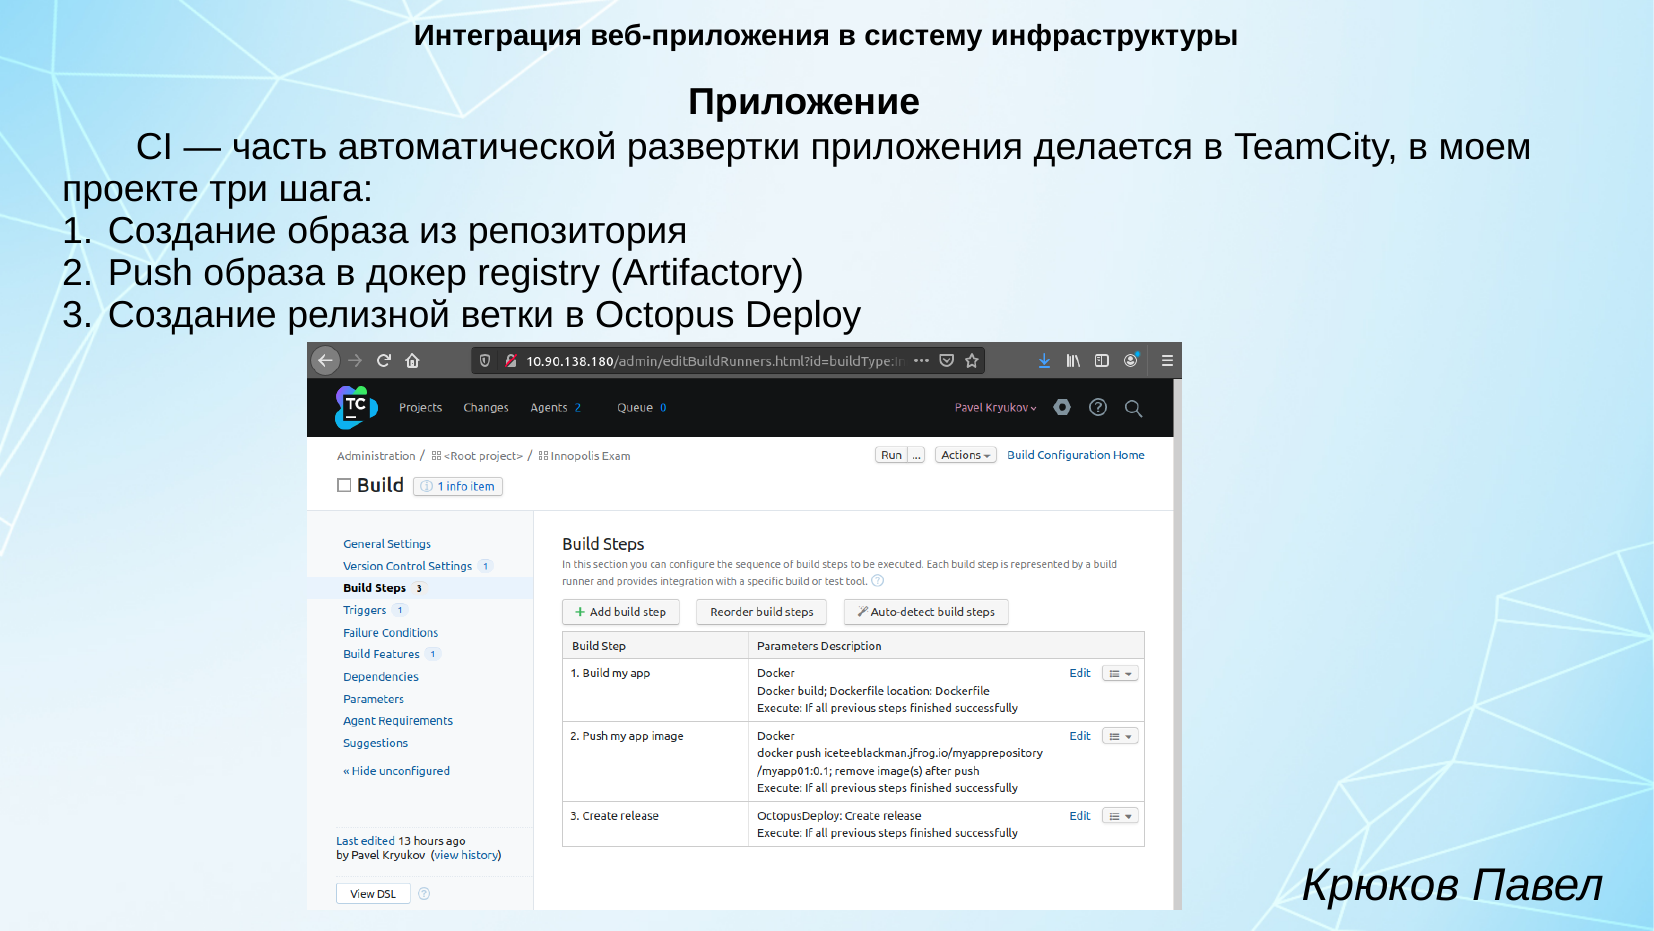

# Интеграция веб-приложения в систему инфраструктуры
Приложение
	CI — часть автоматической развертки приложения делается в TeamCity, в моем проекте три шага:
 Создание образа из репозитория
 Push образа в докер registry (Artifactory)
 Создание релизной ветки в Octopus Deploy
Крюков Павел